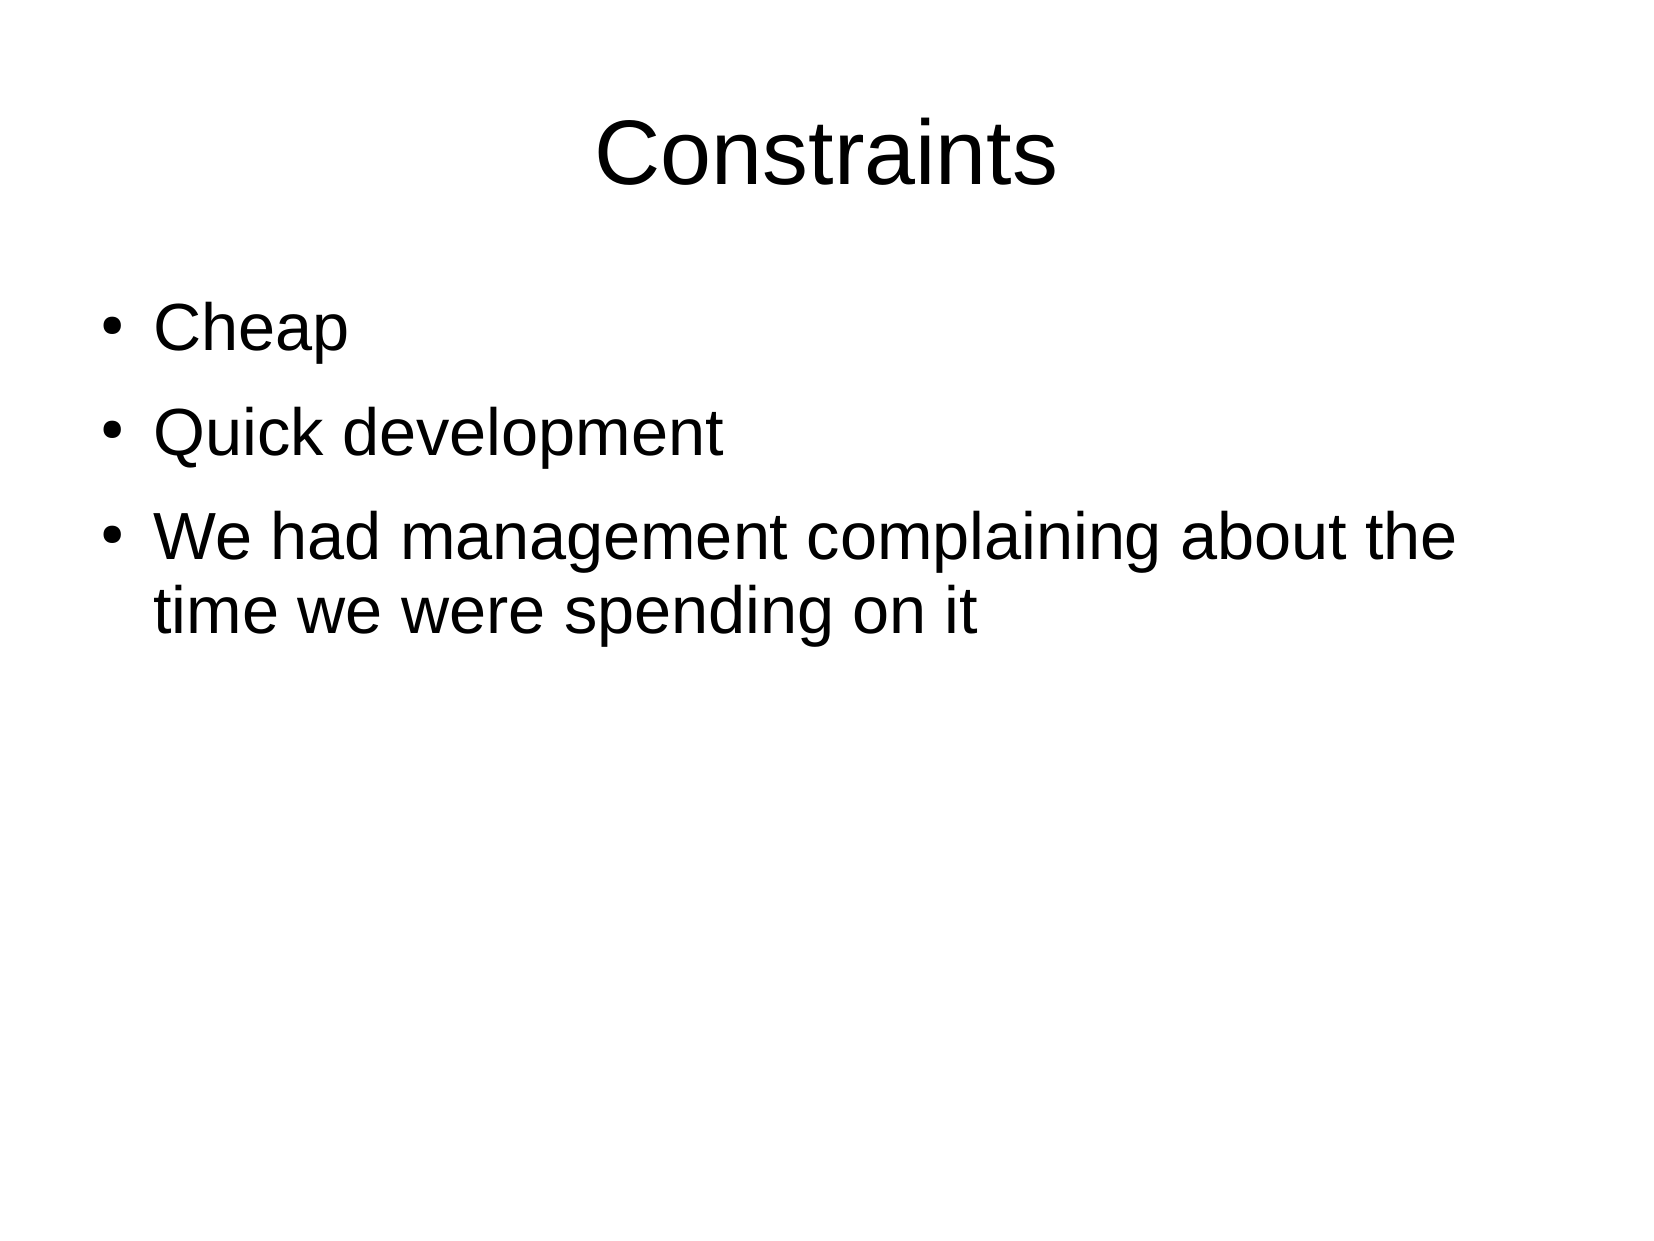

# Constraints
Cheap
Quick development
We had management complaining about the time we were spending on it